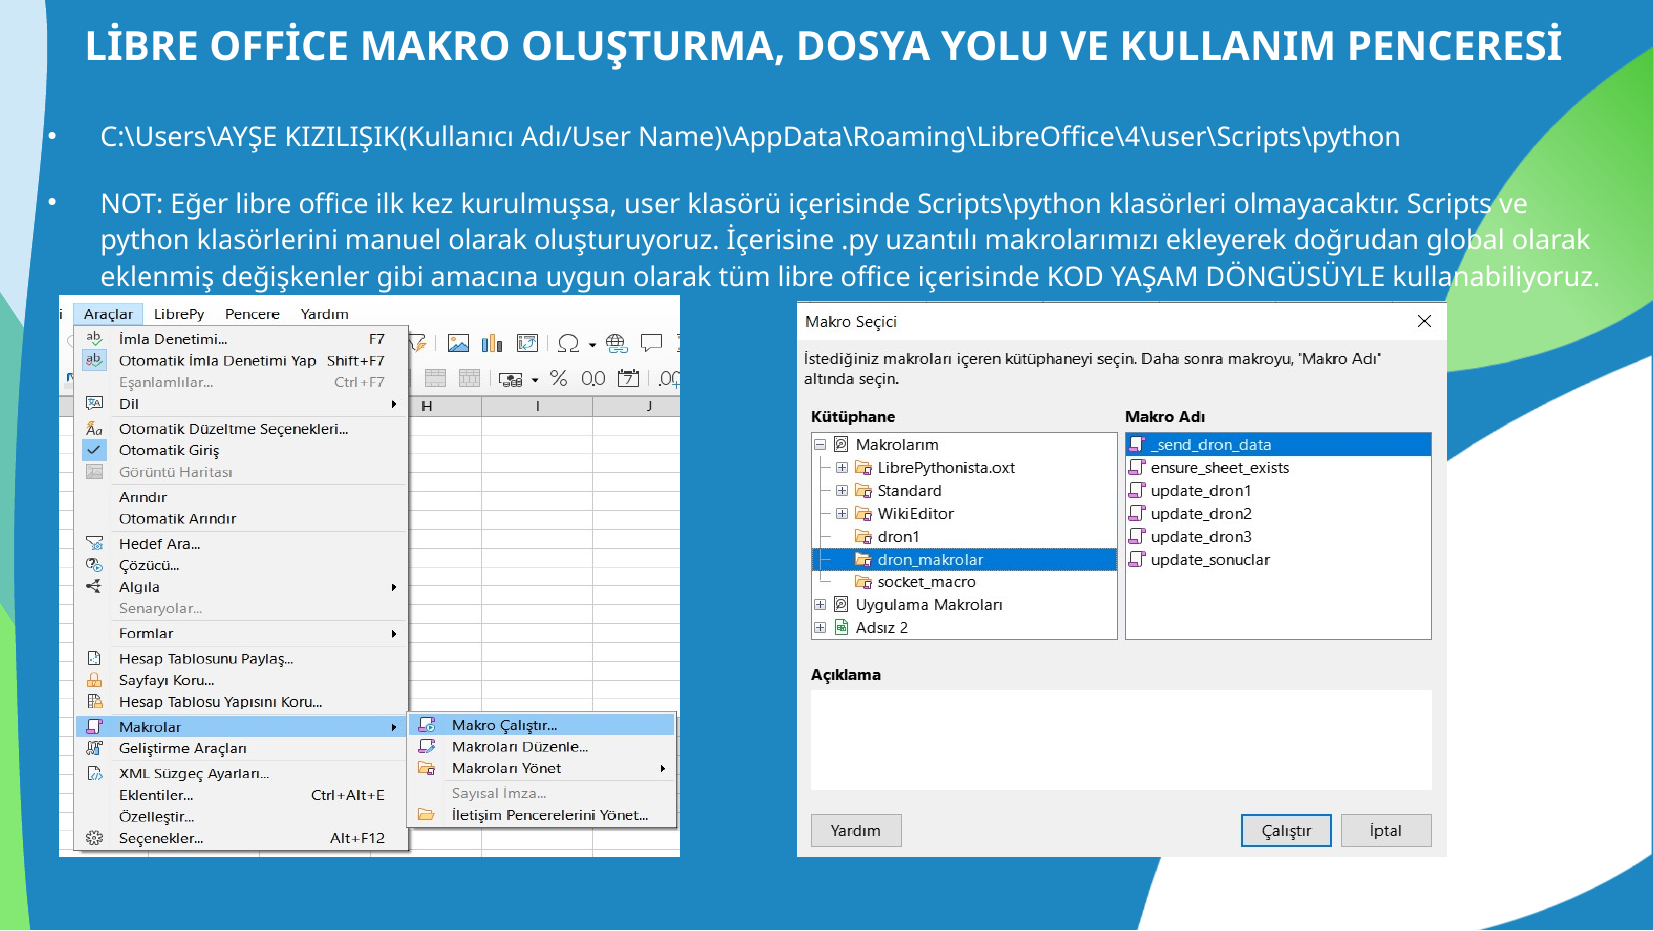

# LİBRE OFFİCE MAKRO OLUŞTURMA, DOSYA YOLU VE KULLANIM PENCERESİ
C:\Users\AYŞE KIZILIŞIK(Kullanıcı Adı/User Name)\AppData\Roaming\LibreOffice\4\user\Scripts\python
NOT: Eğer libre office ilk kez kurulmuşsa, user klasörü içerisinde Scripts\python klasörleri olmayacaktır. Scripts ve python klasörlerini manuel olarak oluşturuyoruz. İçerisine .py uzantılı makrolarımızı ekleyerek doğrudan global olarak eklenmiş değişkenler gibi amacına uygun olarak tüm libre office içerisinde KOD YAŞAM DÖNGÜSÜYLE kullanabiliyoruz.